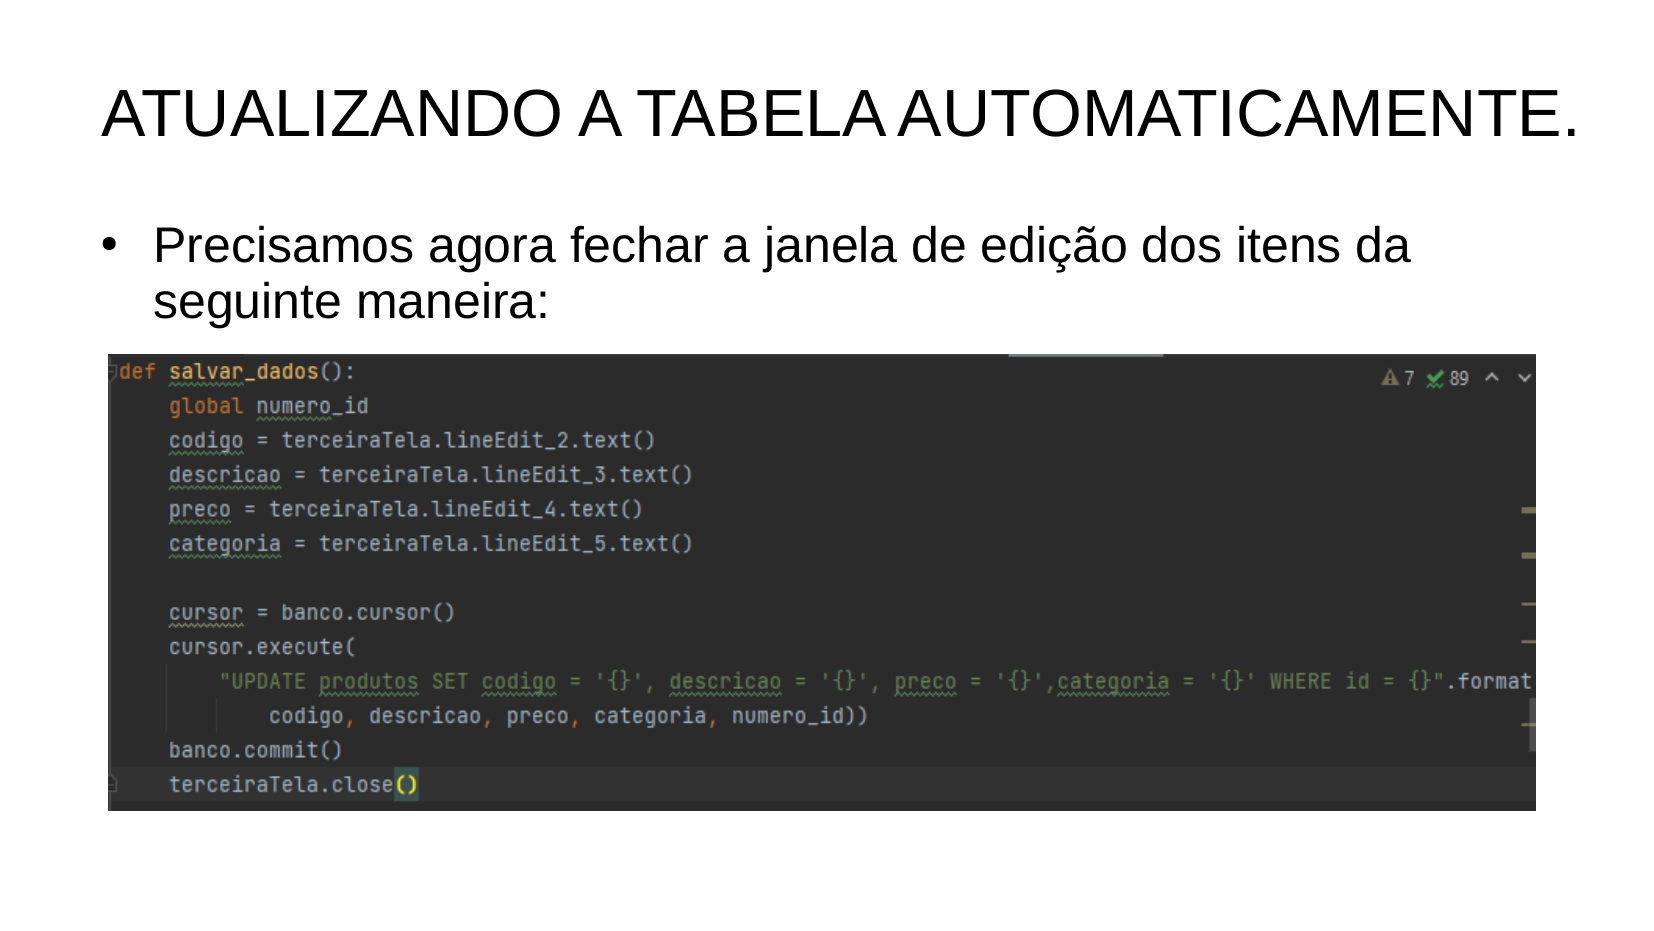

# ATUALIZANDO A TABELA AUTOMATICAMENTE.
Precisamos agora fechar a janela de edição dos itens da seguinte maneira: